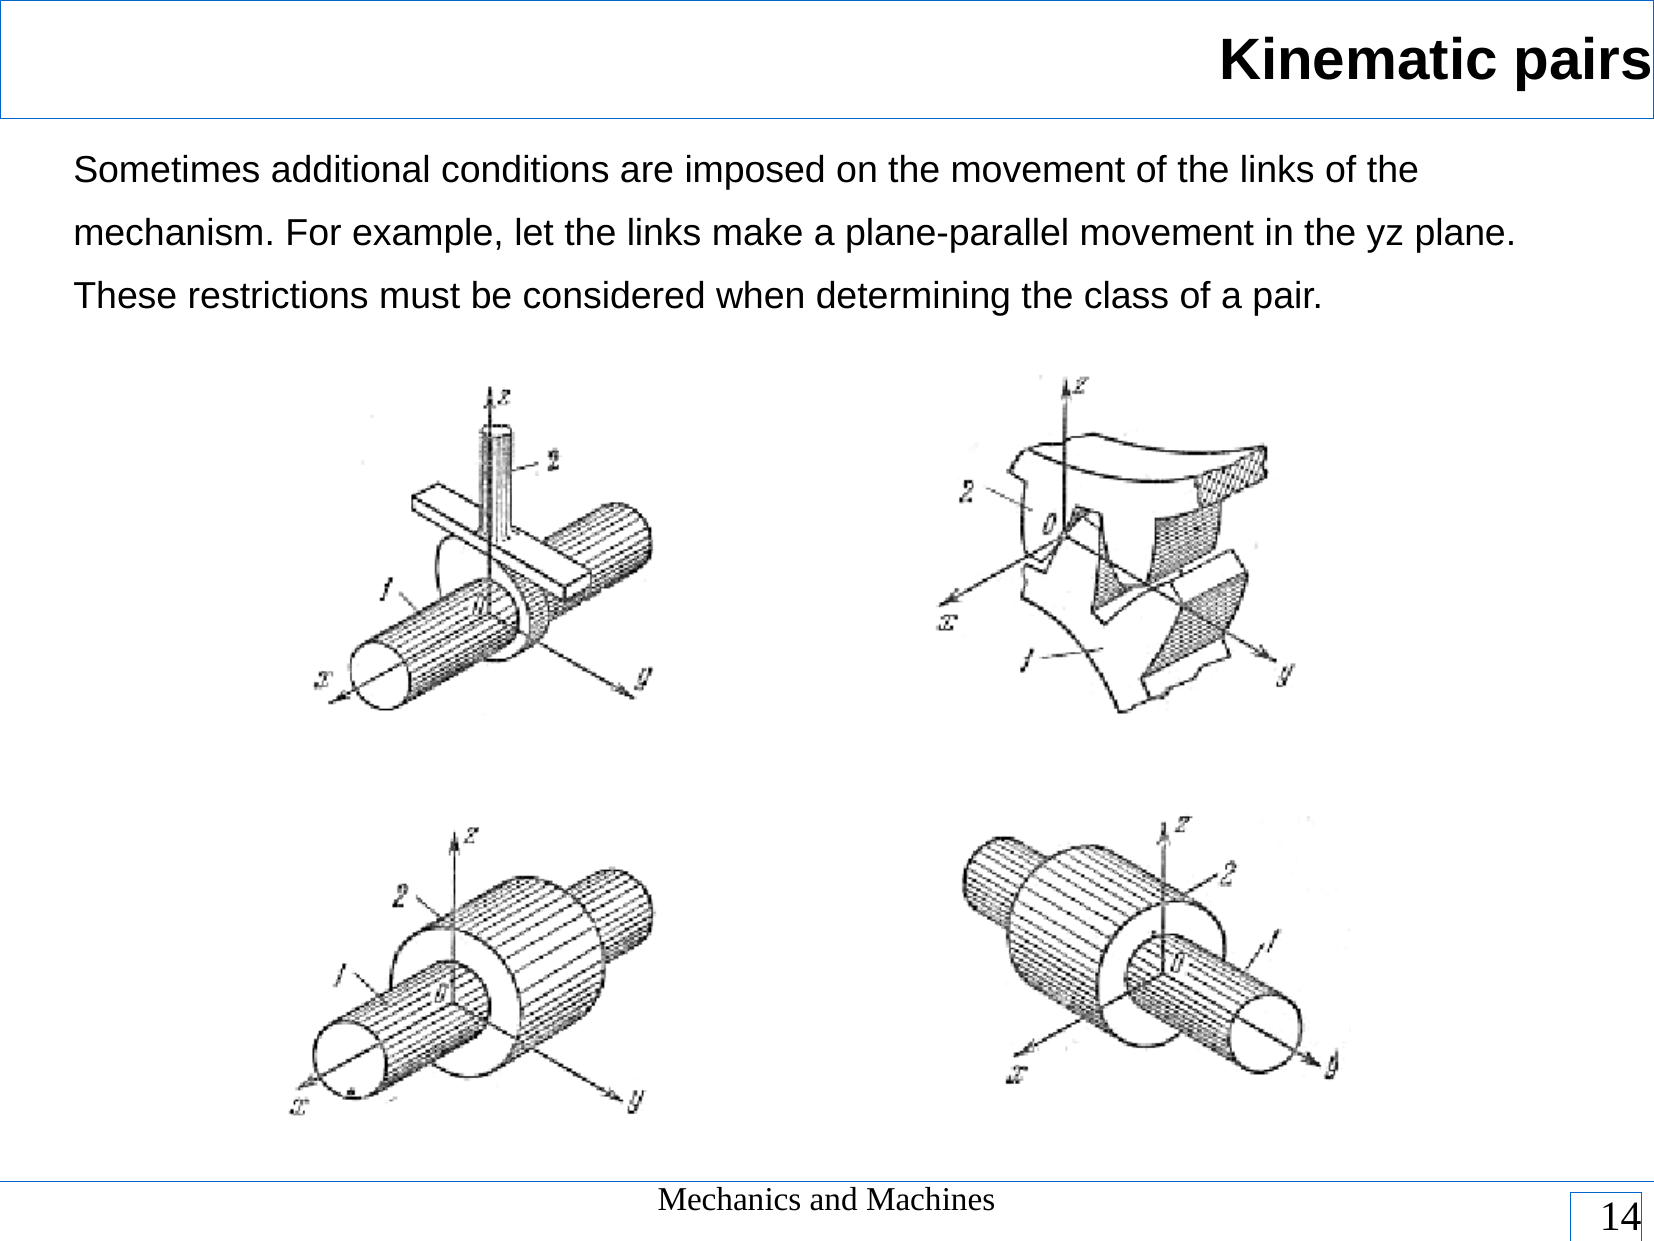

# Kinematic pairs
Sometimes additional conditions are imposed on the movement of the links of the mechanism. For example, let the links make a plane-parallel movement in the yz plane. These restrictions must be considered when determining the class of a pair.
Mechanics and Machines
14